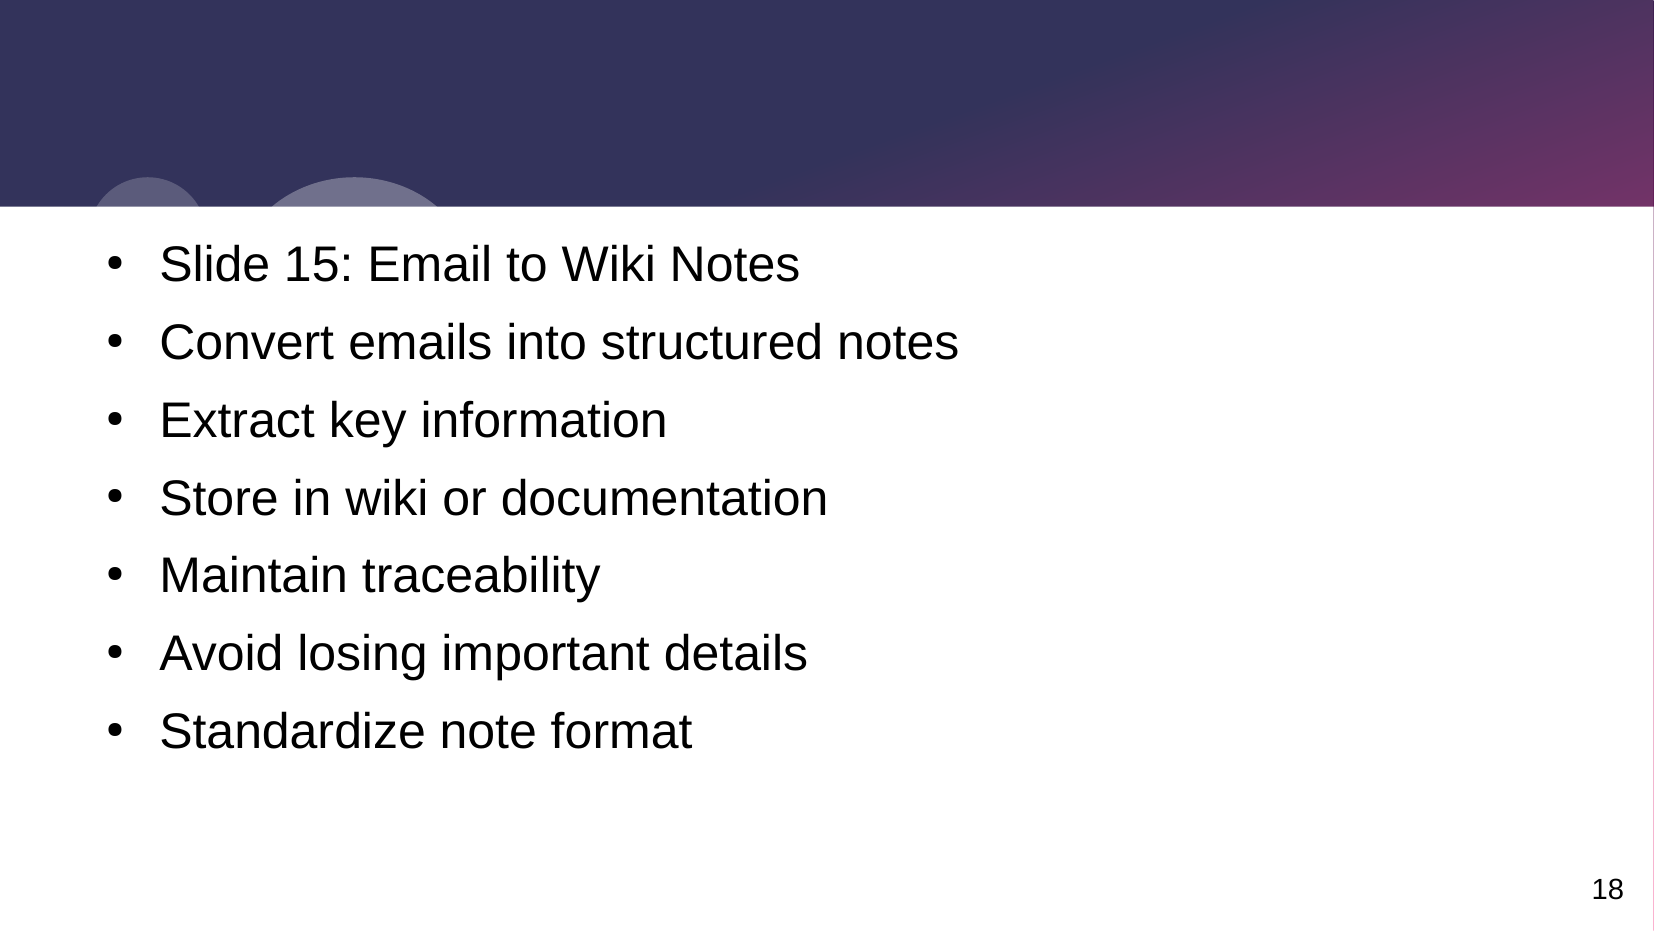

#
Slide 15: Email to Wiki Notes
Convert emails into structured notes
Extract key information
Store in wiki or documentation
Maintain traceability
Avoid losing important details
Standardize note format